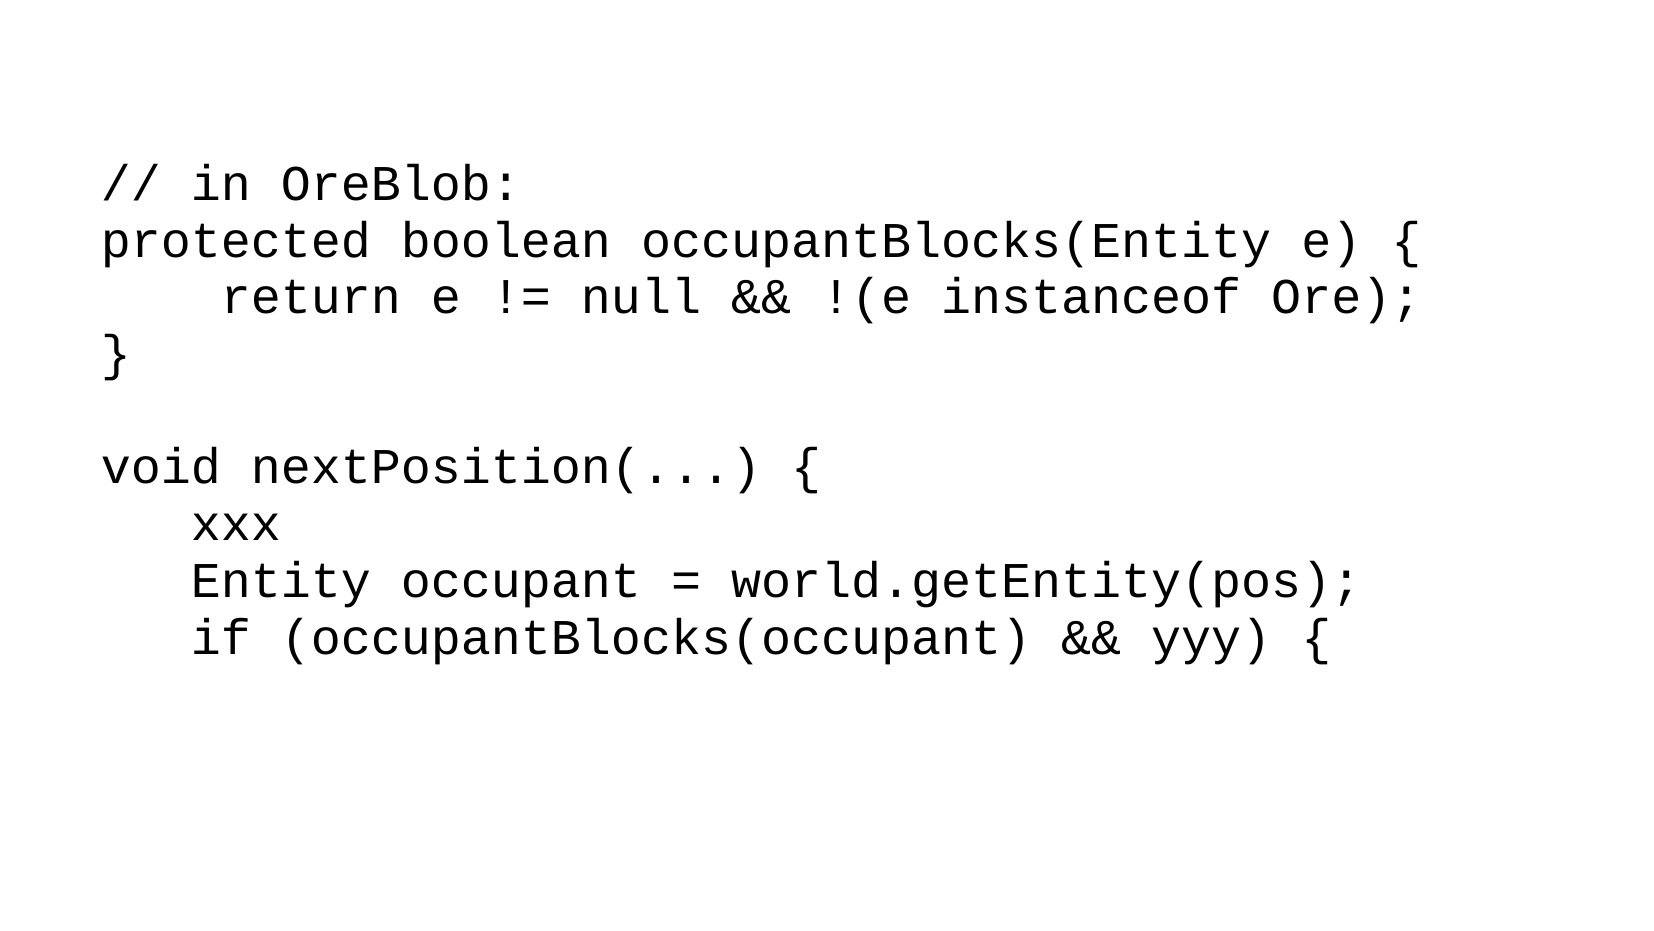

# // in OreBlob: protected boolean occupantBlocks(Entity e) { return e != null && !(e instanceof Ore); } void nextPosition(...) { xxx Entity occupant = world.getEntity(pos); if (occupantBlocks(occupant) && yyy) {